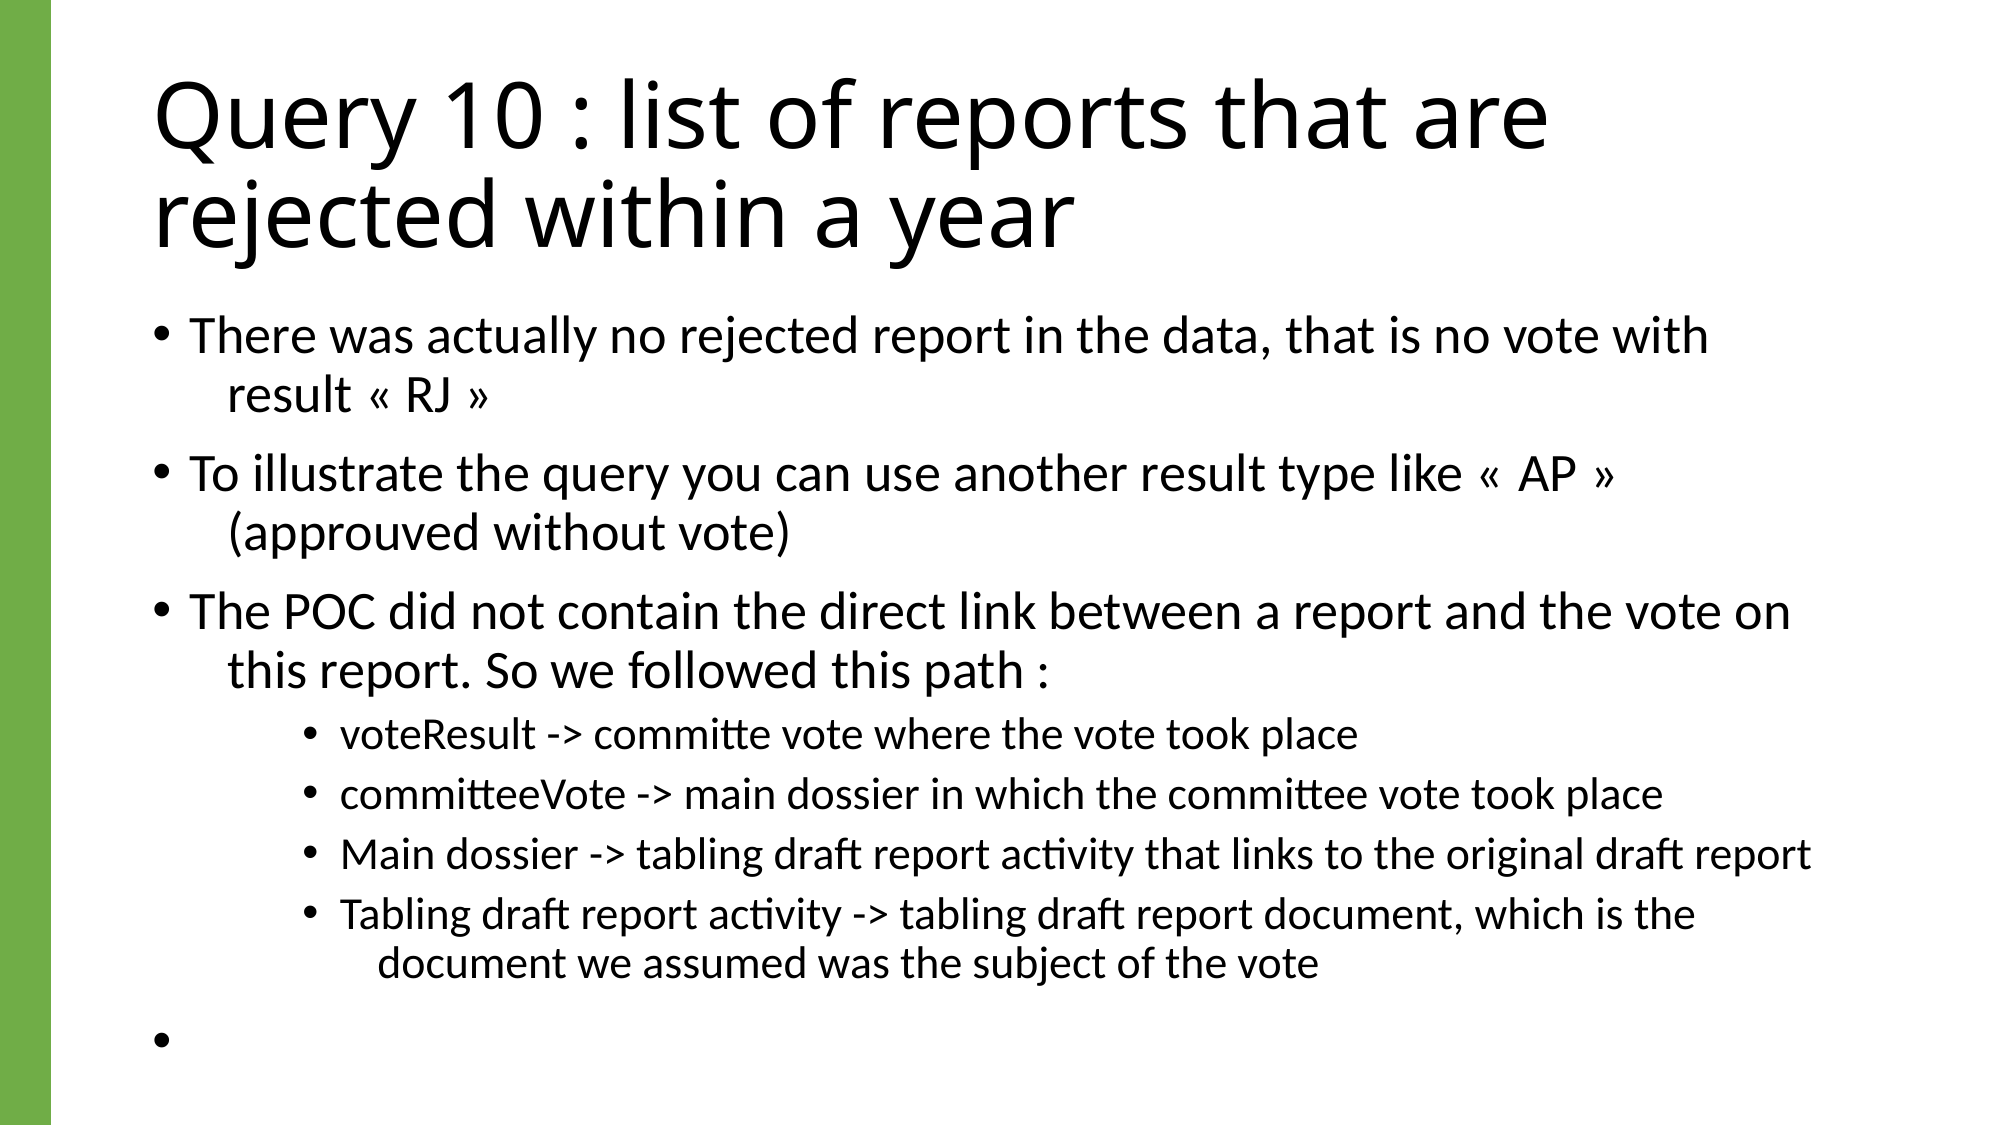

# Query 10 : list of reports that are rejected within a year
There was actually no rejected report in the data, that is no vote with result « RJ »
To illustrate the query you can use another result type like « AP » (approuved without vote)
The POC did not contain the direct link between a report and the vote on this report. So we followed this path :
voteResult -> committe vote where the vote took place
committeeVote -> main dossier in which the committee vote took place
Main dossier -> tabling draft report activity that links to the original draft report
Tabling draft report activity -> tabling draft report document, which is the document we assumed was the subject of the vote